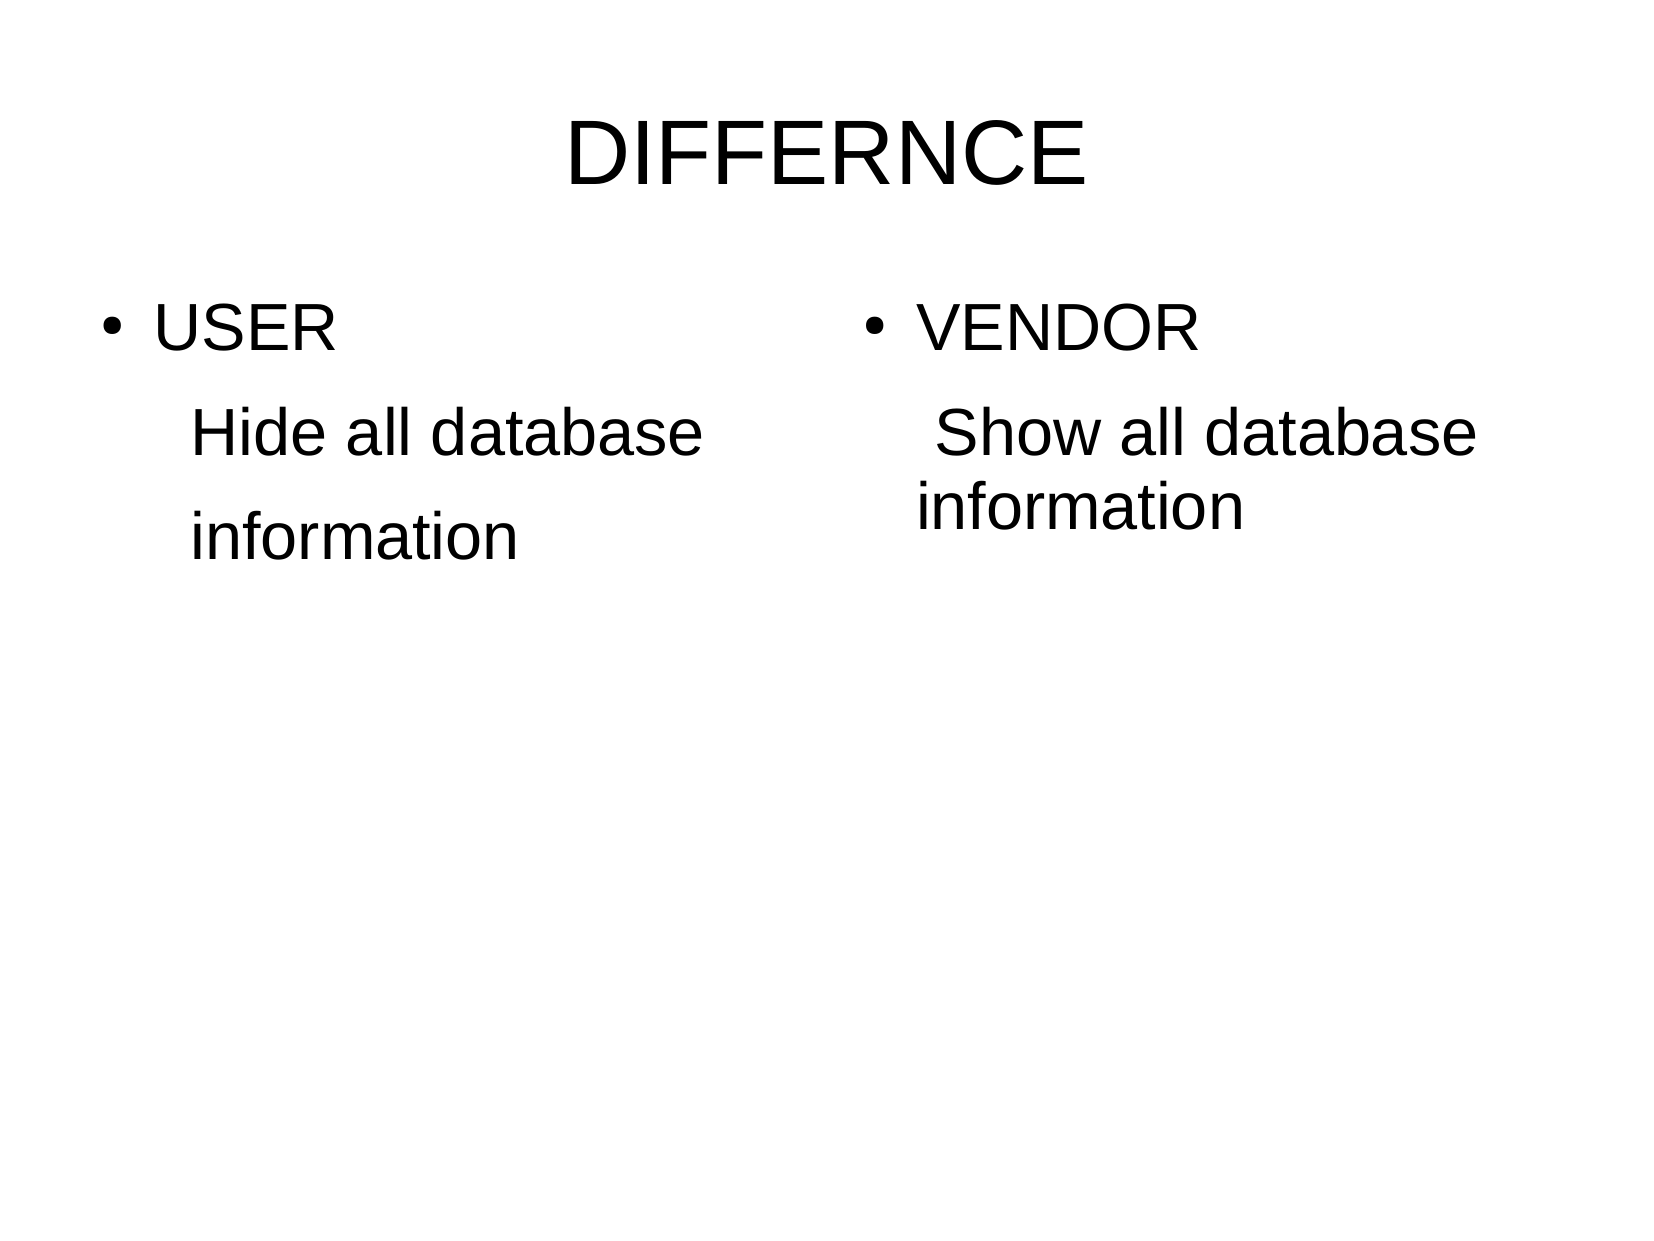

# DIFFERNCE
USER
 Hide all database
 information
VENDOR
 Show all database information